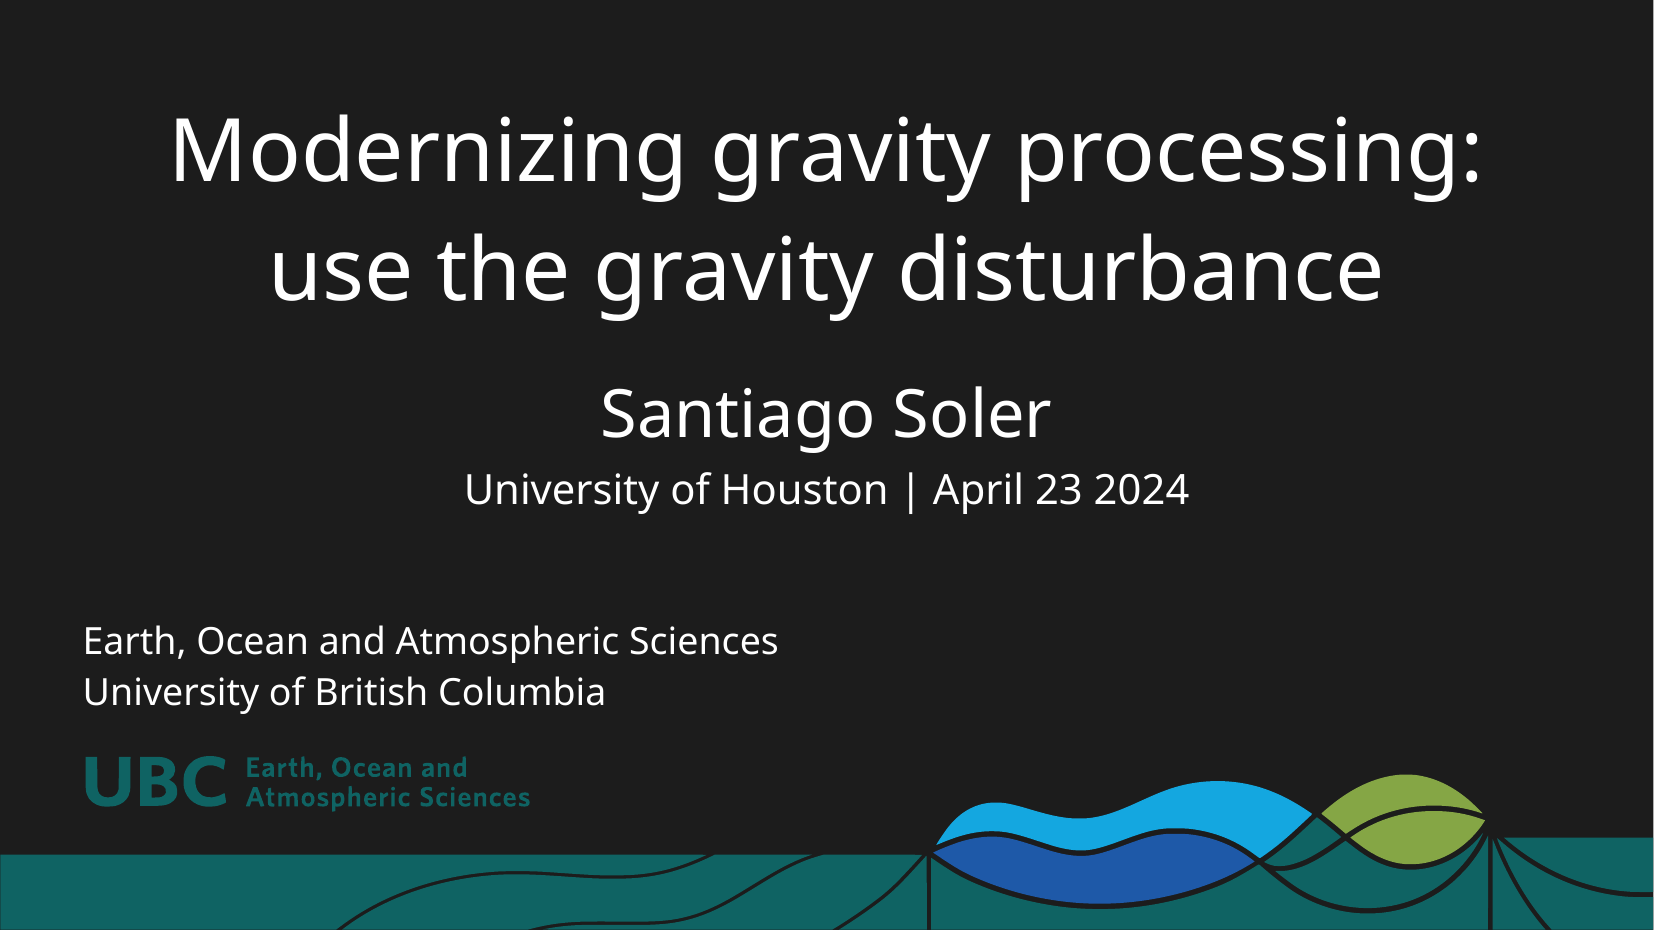

# Modernizing gravity processing:
use the gravity disturbance
Santiago Soler
University of Houston | April 23 2024
Earth, Ocean and Atmospheric Sciences
University of British Columbia